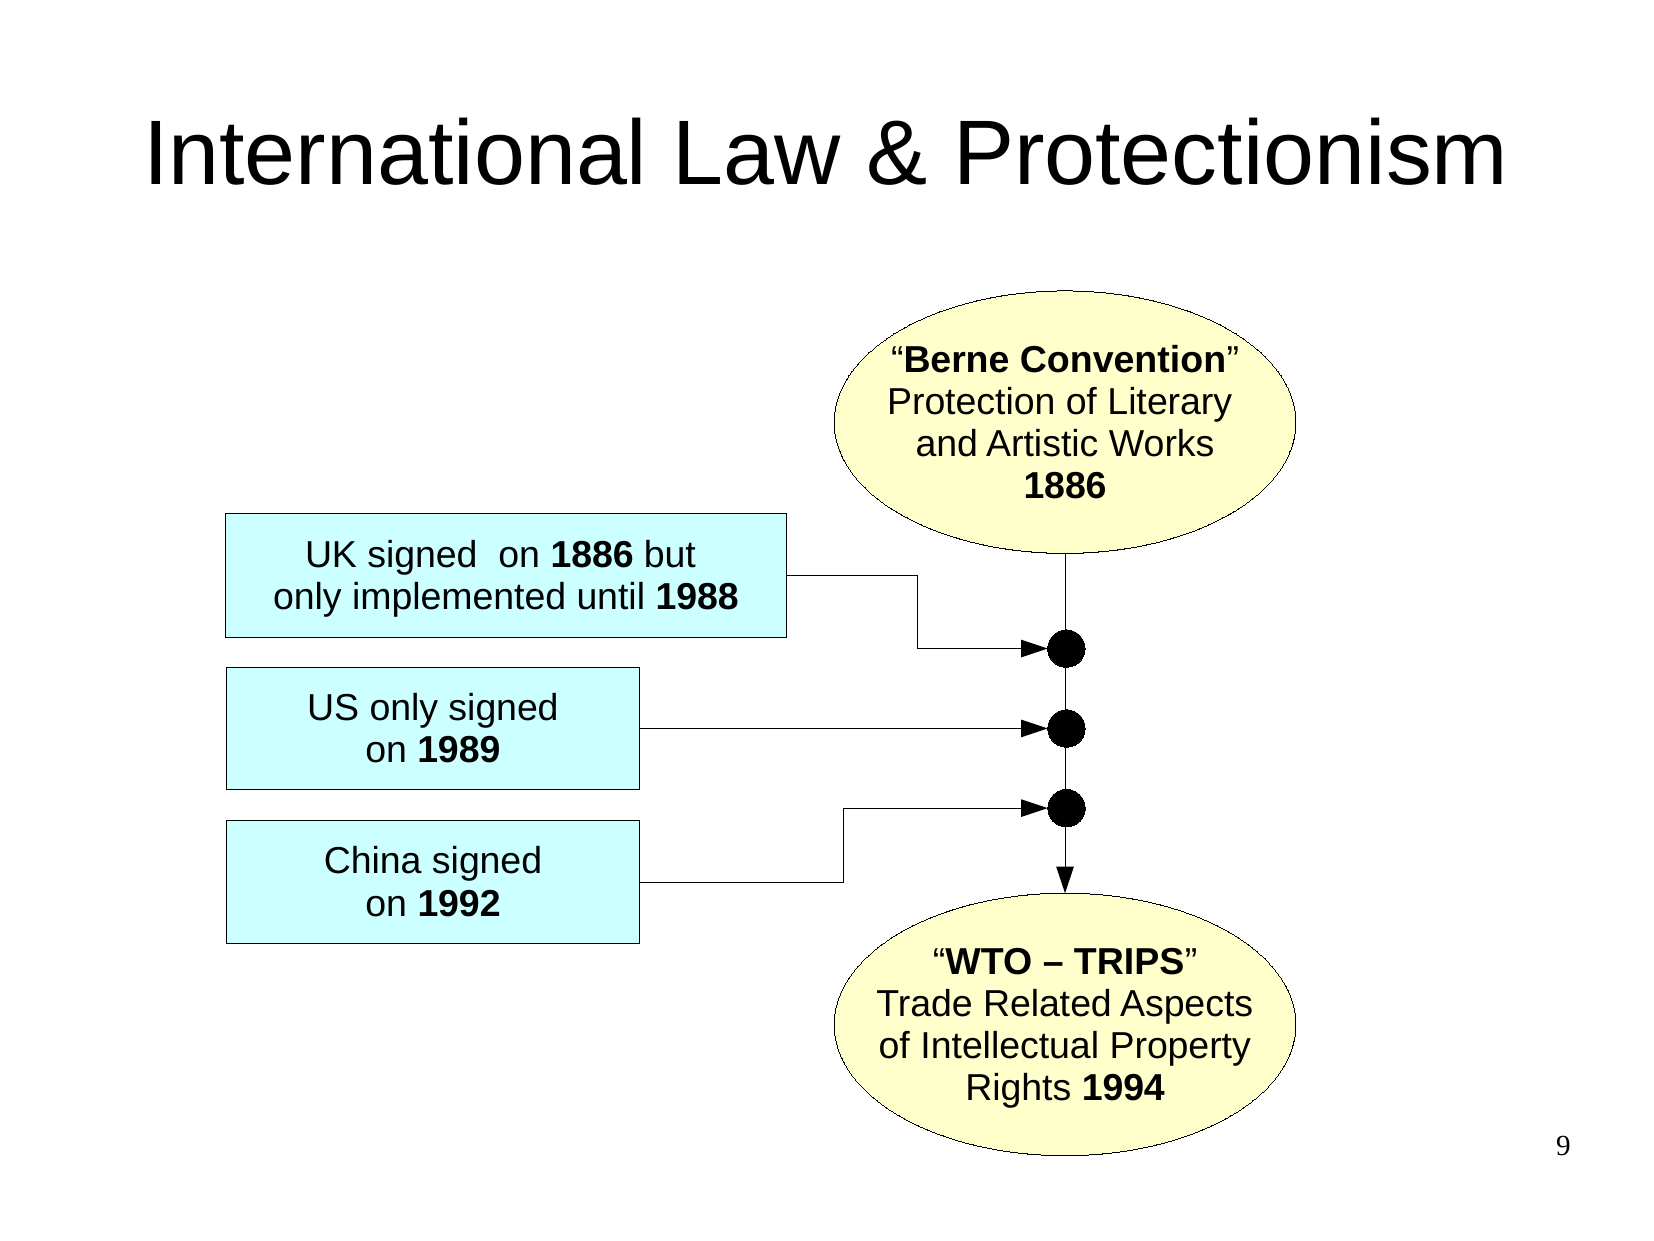

# International Law & Protectionism
“Berne Convention”
Protection of Literary
and Artistic Works
1886
UK signed on 1886 but
only implemented until 1988
US only signed
on 1989
China signed
on 1992
“WTO – TRIPS”
Trade Related Aspects
of Intellectual Property
Rights 1994
9